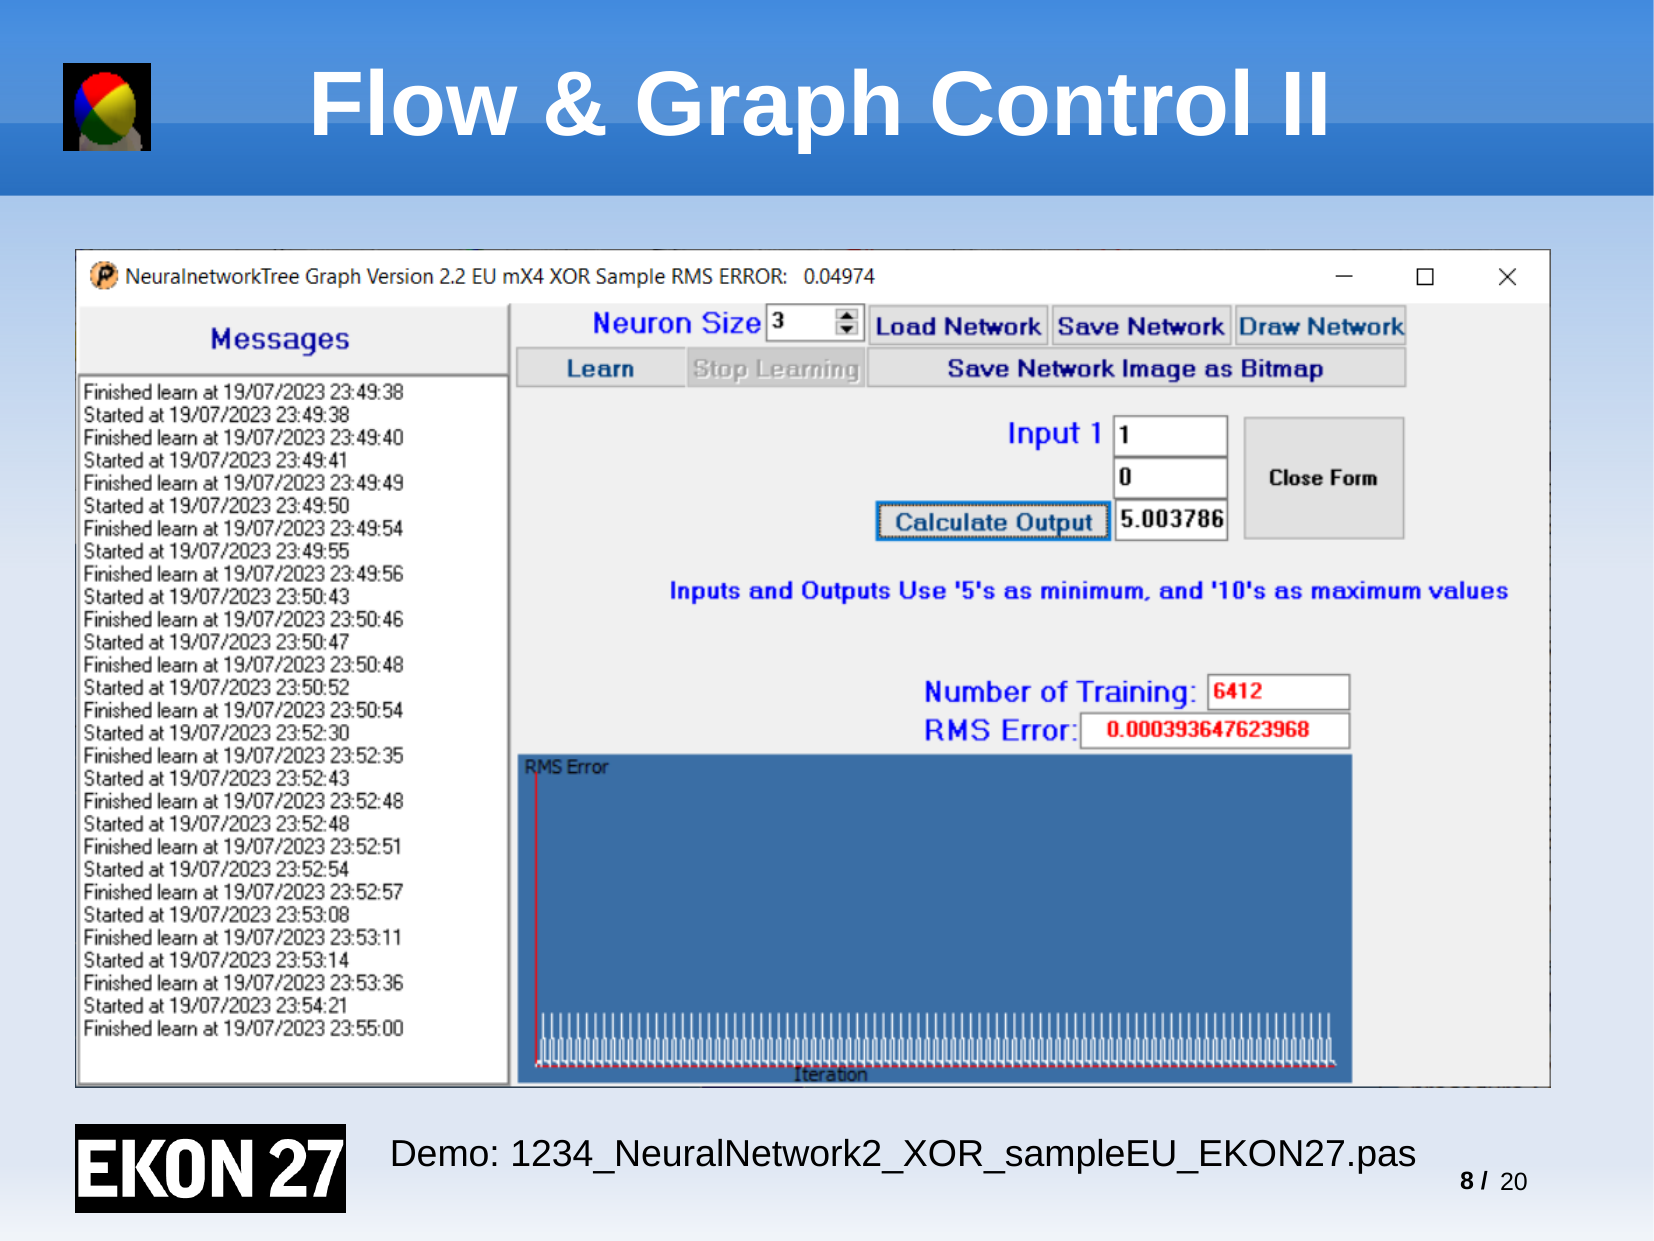

# Flow & Graph Control II
Demo: 1234_NeuralNetwork2_XOR_sampleEU_EKON27.pas
8